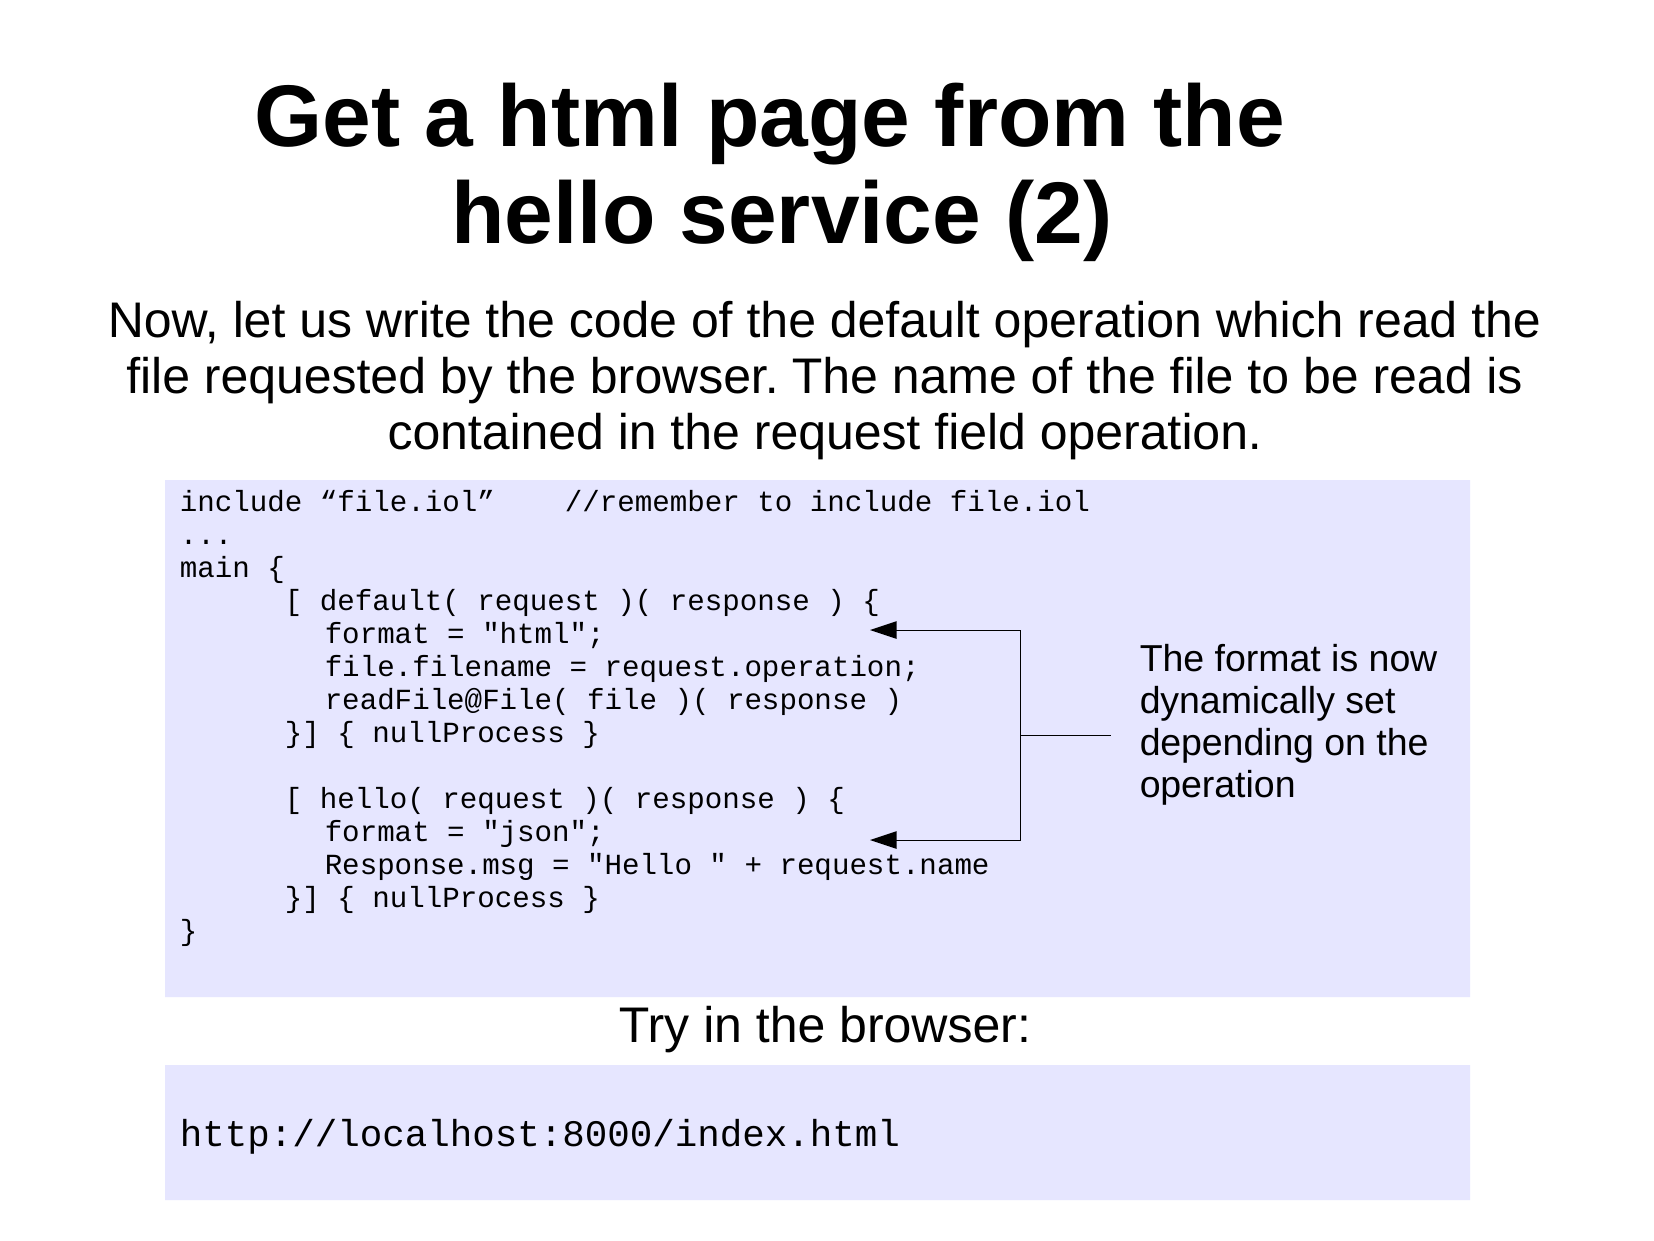

Get a html page from the
hello service (2)
Now, let us write the code of the default operation which read the file requested by the browser. The name of the file to be read is contained in the request field operation.
include “file.iol” //remember to include file.iol
...
main {
 [ default( request )( response ) {
	 format = "html";
	 file.filename = request.operation;
	 readFile@File( file )( response )
 }] { nullProcess }
 [ hello( request )( response ) {
	 format = "json";
	 Response.msg = "Hello " + request.name
 }] { nullProcess }
}
The format is now dynamically set depending on the operation
Try in the browser:
http://localhost:8000/index.html